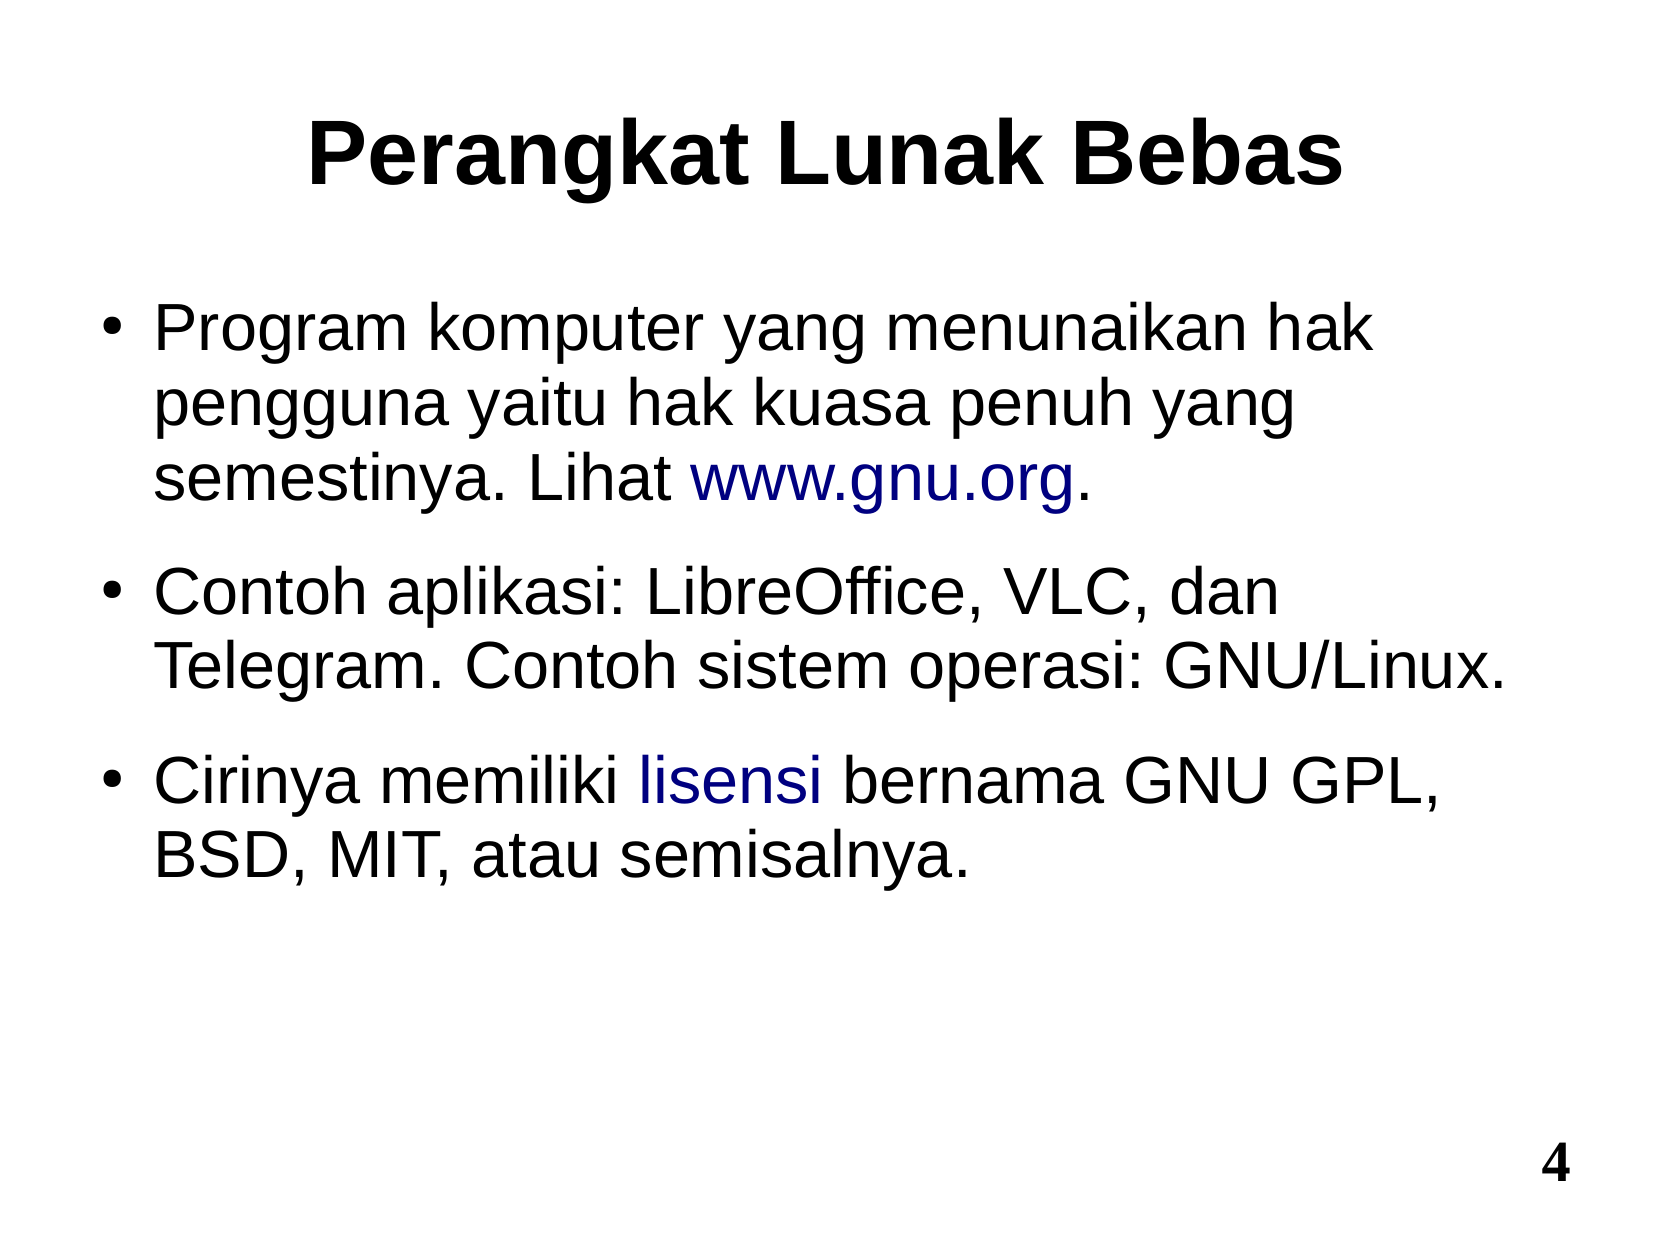

# Perangkat Lunak Bebas
Program komputer yang menunaikan hak pengguna yaitu hak kuasa penuh yang semestinya. Lihat www.gnu.org.
Contoh aplikasi: LibreOffice, VLC, dan Telegram. Contoh sistem operasi: GNU/Linux.
Cirinya memiliki lisensi bernama GNU GPL, BSD, MIT, atau semisalnya.
4